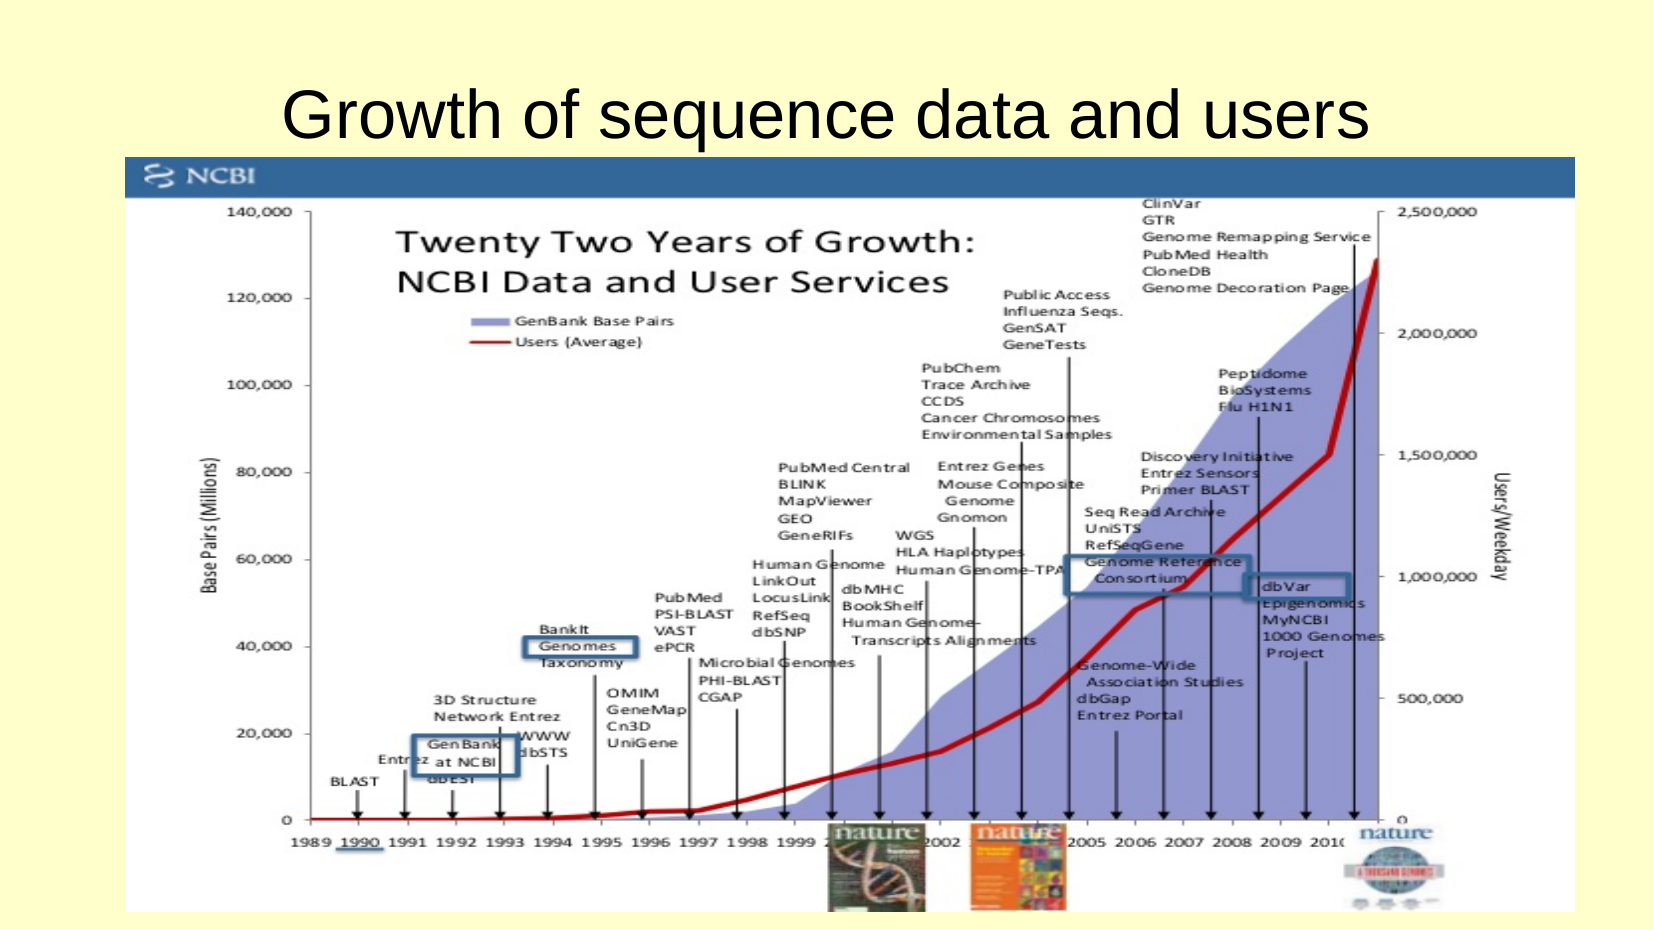

# Growth of sequence data and users